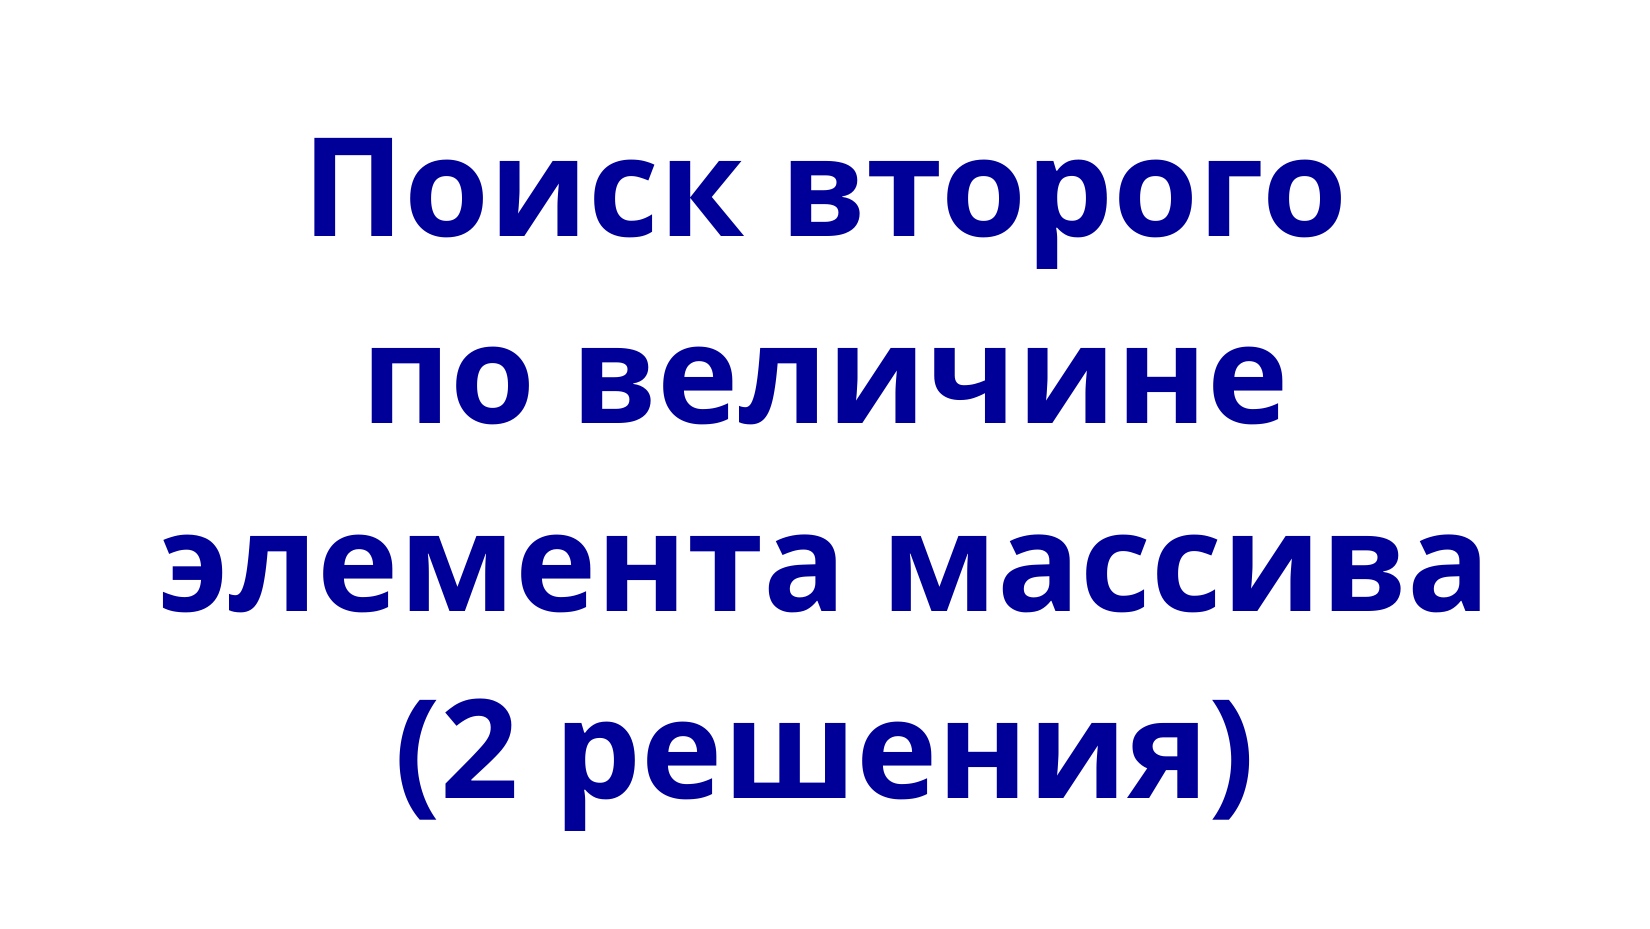

# Поиск второго
по величине
элемента массива
(2 решения)